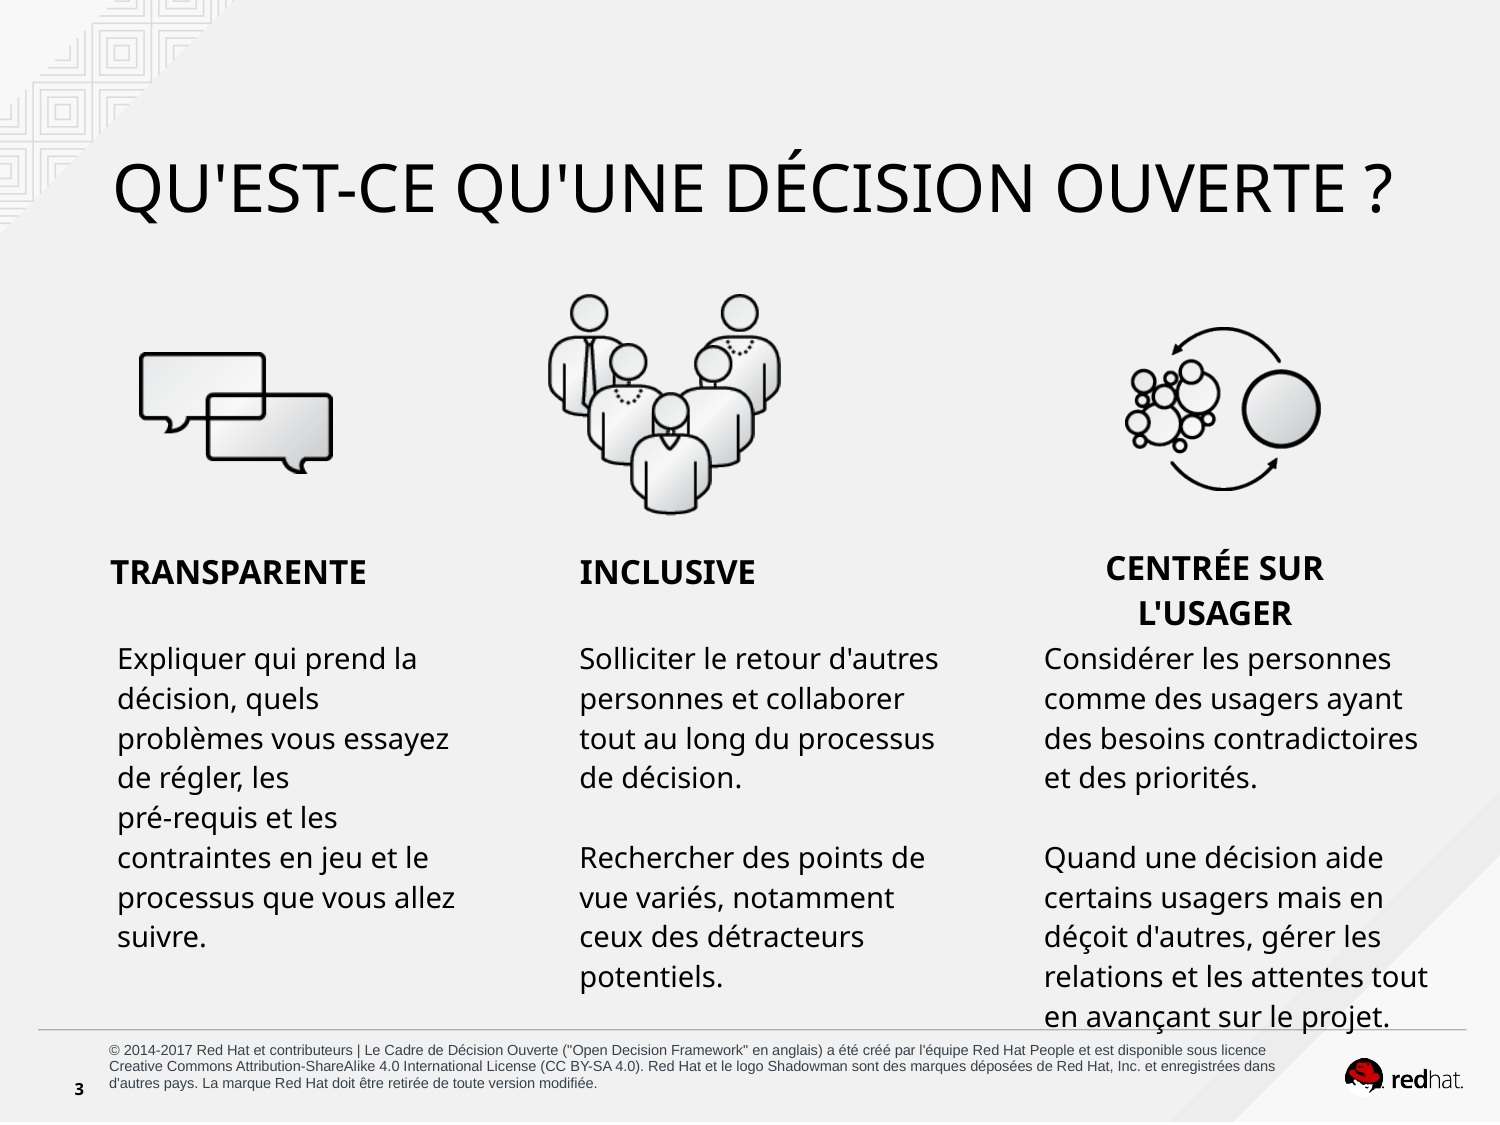

# Qu'est-ce qu'une décision ouverte ?
Centrée sur l'usager
Transparente
Inclusive
Expliquer qui prend la décision, quels problèmes vous essayez de régler, les
pré-requis et les contraintes en jeu et le processus que vous allez suivre.
Solliciter le retour d'autres personnes et collaborer tout au long du processus de décision.
Rechercher des points de vue variés, notamment ceux des détracteurs potentiels.
Considérer les personnes comme des usagers ayant des besoins contradictoires et des priorités.
Quand une décision aide certains usagers mais en déçoit d'autres, gérer les relations et les attentes tout en avançant sur le projet.
INSERT DESIGNATOR, IF NEEDED
3